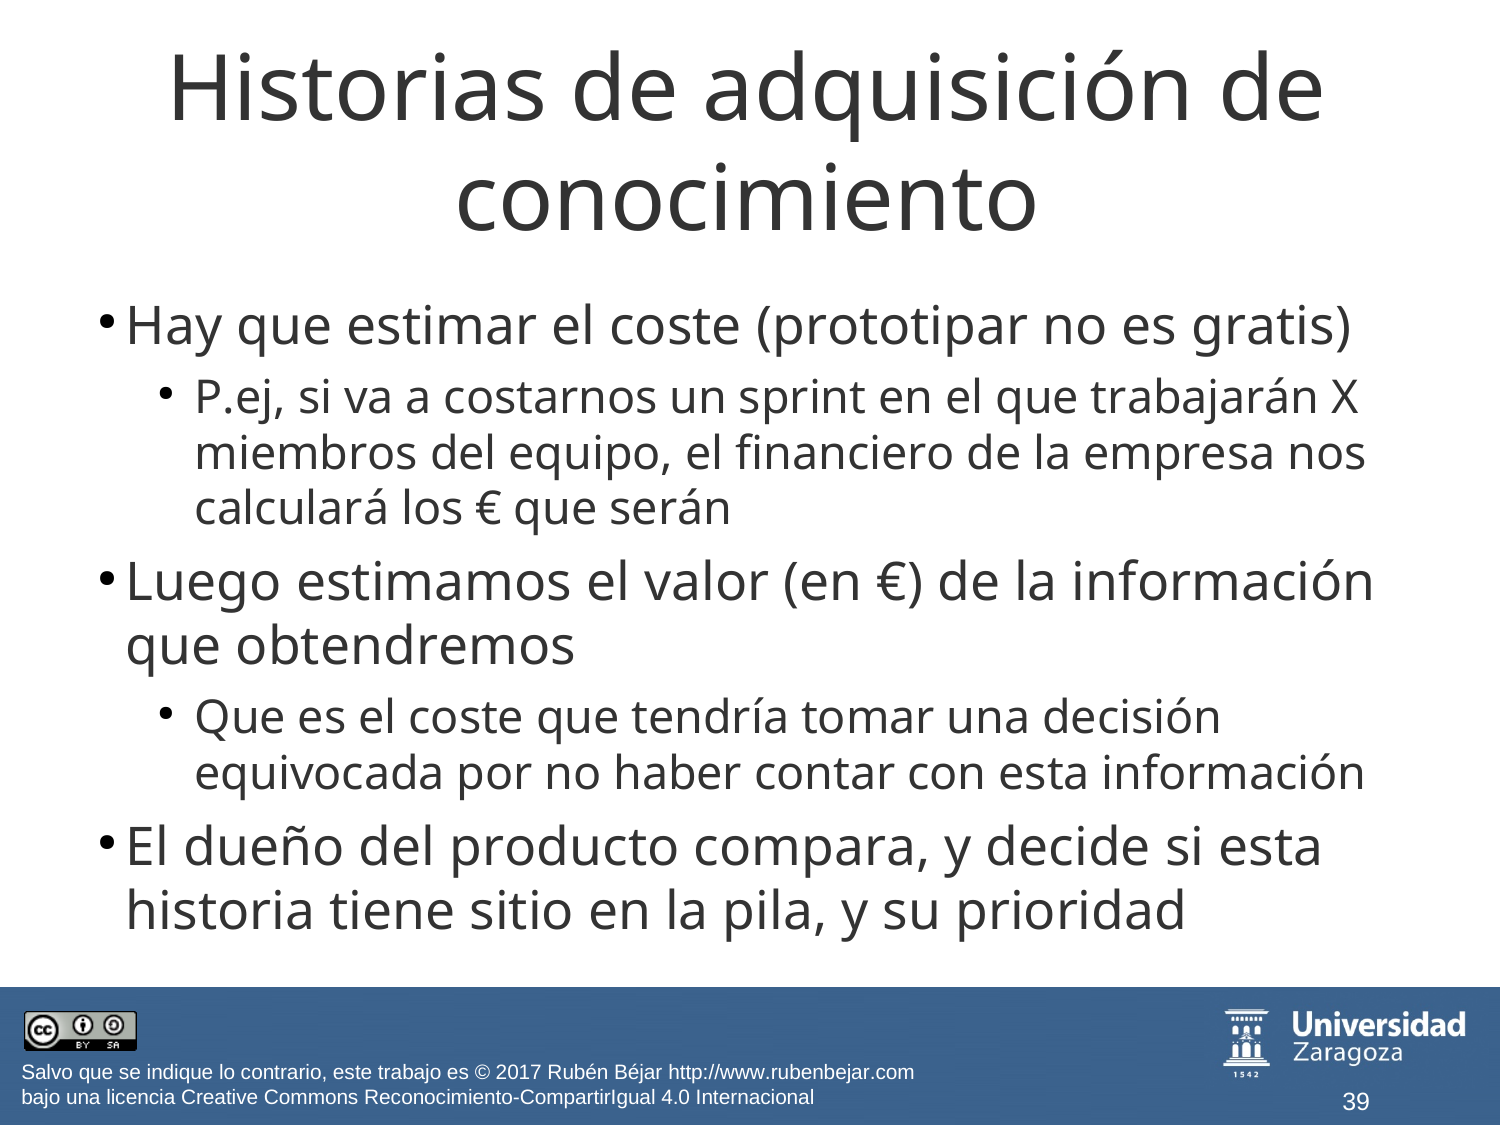

# Historias de adquisición de conocimiento
Hay que estimar el coste (prototipar no es gratis)
P.ej, si va a costarnos un sprint en el que trabajarán X miembros del equipo, el financiero de la empresa nos calculará los € que serán
Luego estimamos el valor (en €) de la información que obtendremos
Que es el coste que tendría tomar una decisión equivocada por no haber contar con esta información
El dueño del producto compara, y decide si esta historia tiene sitio en la pila, y su prioridad